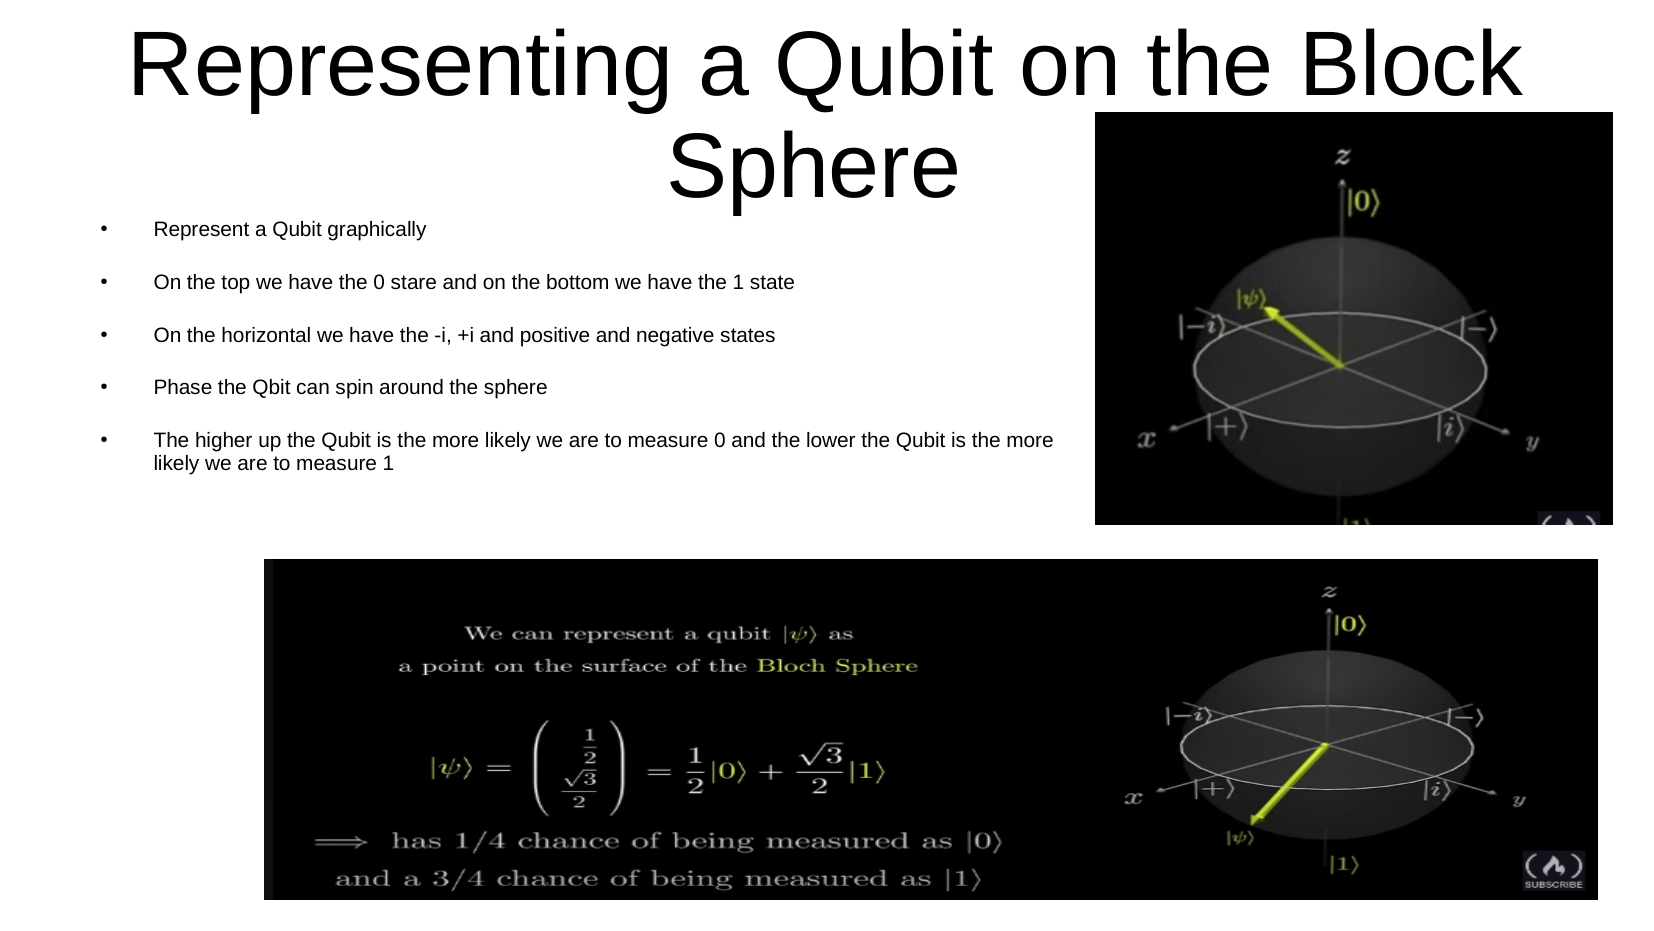

# Representing a Qubit on the Block Sphere
Represent a Qubit graphically
On the top we have the 0 stare and on the bottom we have the 1 state
On the horizontal we have the -i, +i and positive and negative states
Phase the Qbit can spin around the sphere
The higher up the Qubit is the more likely we are to measure 0 and the lower the Qubit is the more
likely we are to measure 1